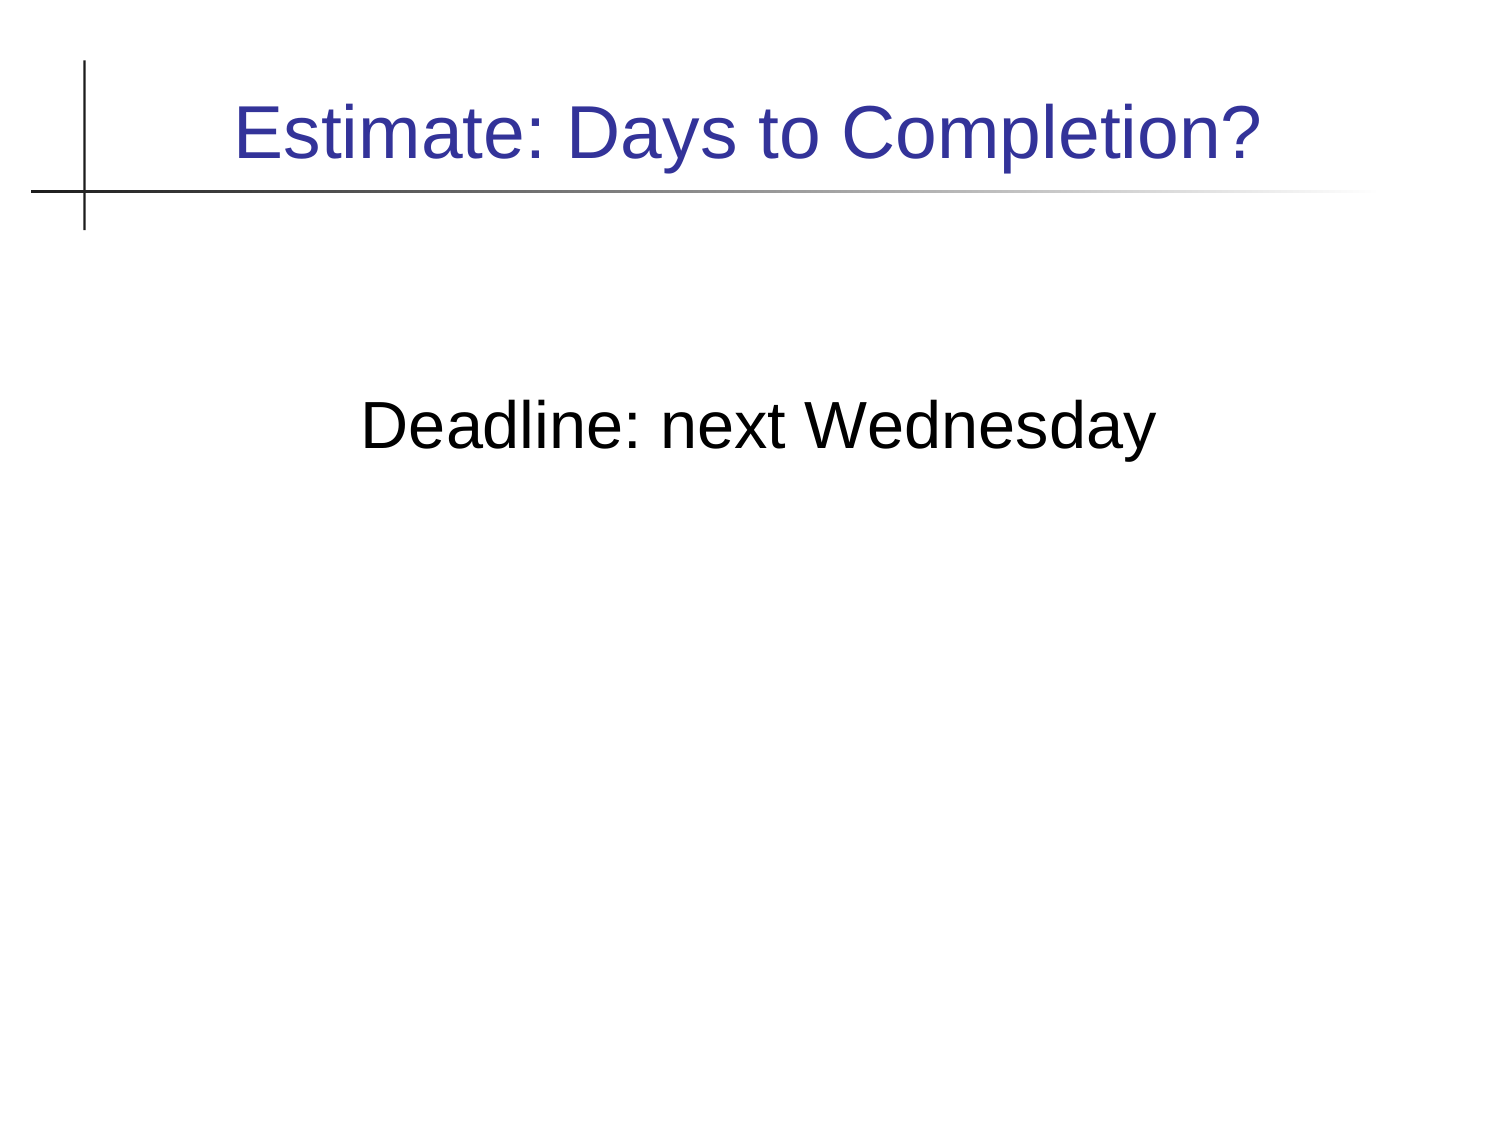

# Estimate: Days to Completion?
Deadline: next Wednesday